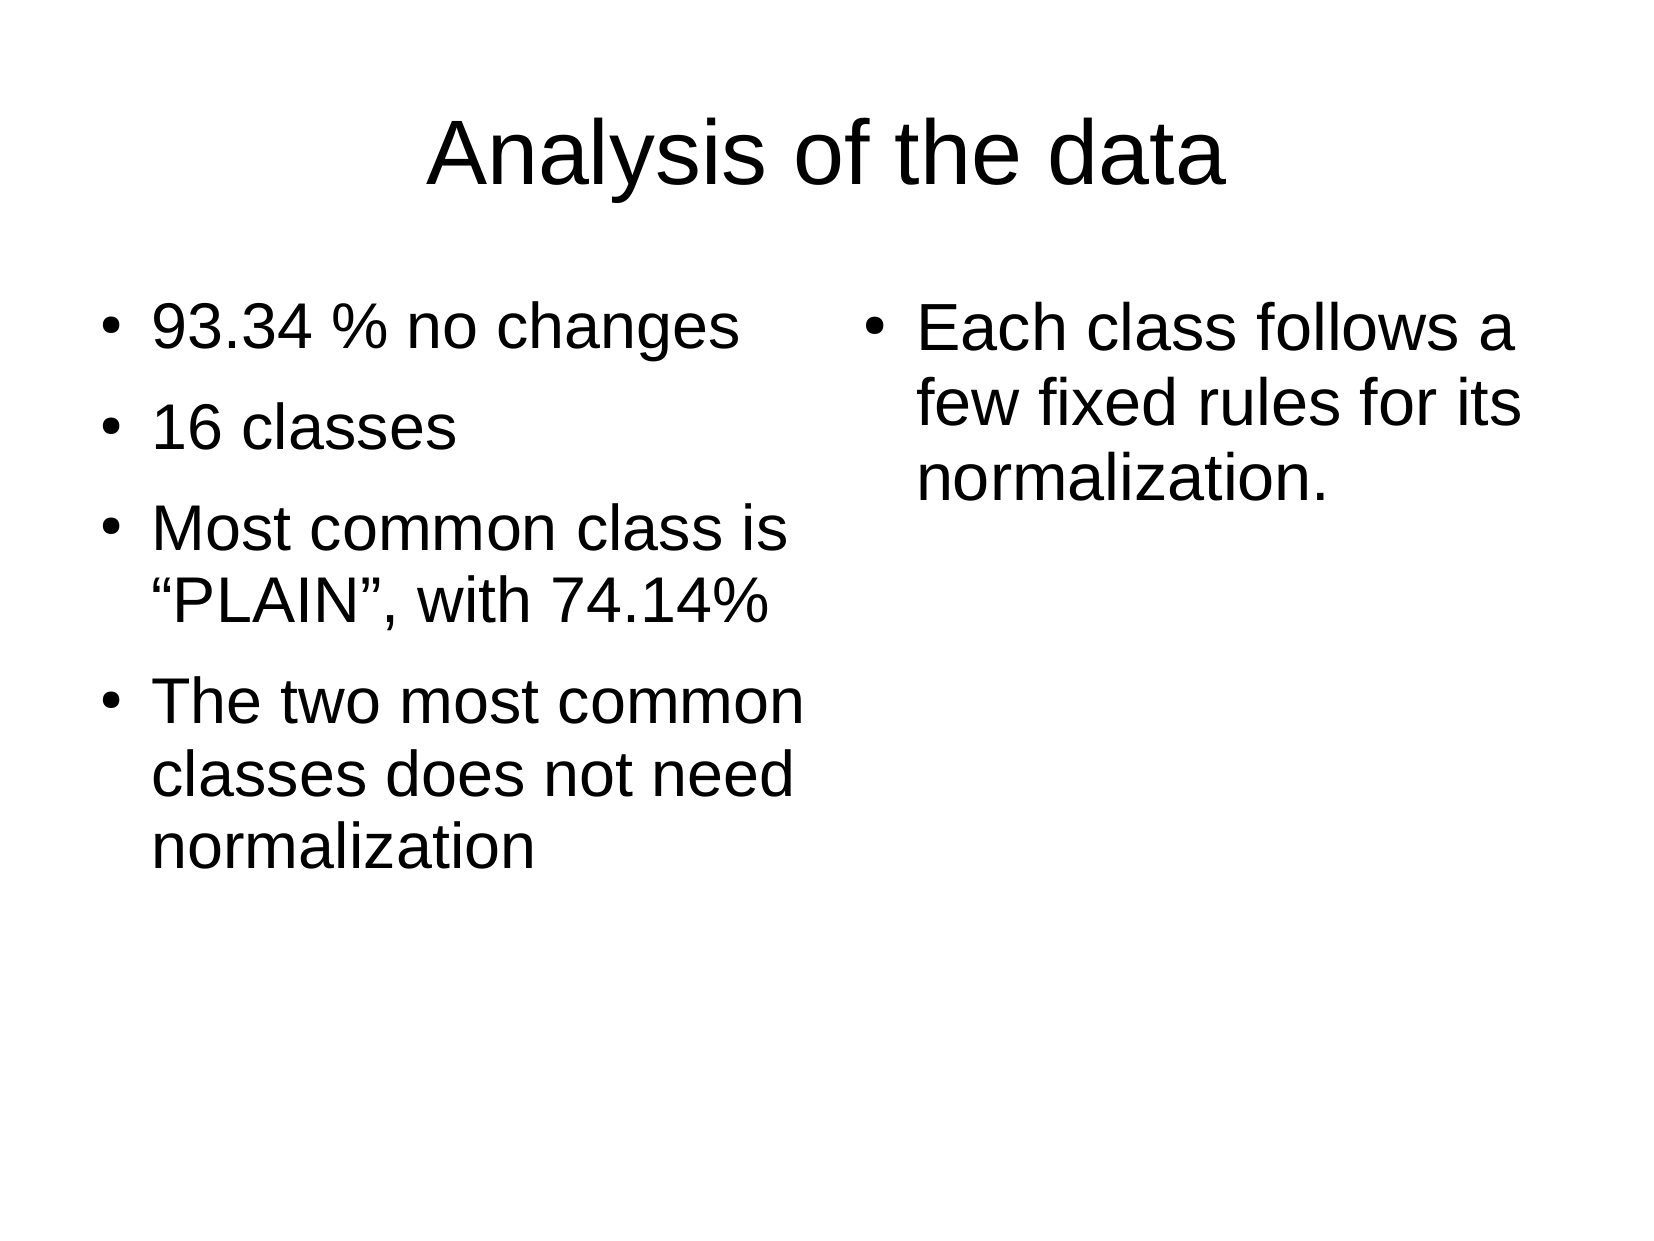

# Analysis of the data
93.34 % no changes
16 classes
Most common class is “PLAIN”, with 74.14%
The two most common classes does not need normalization
Each class follows a few fixed rules for its normalization.